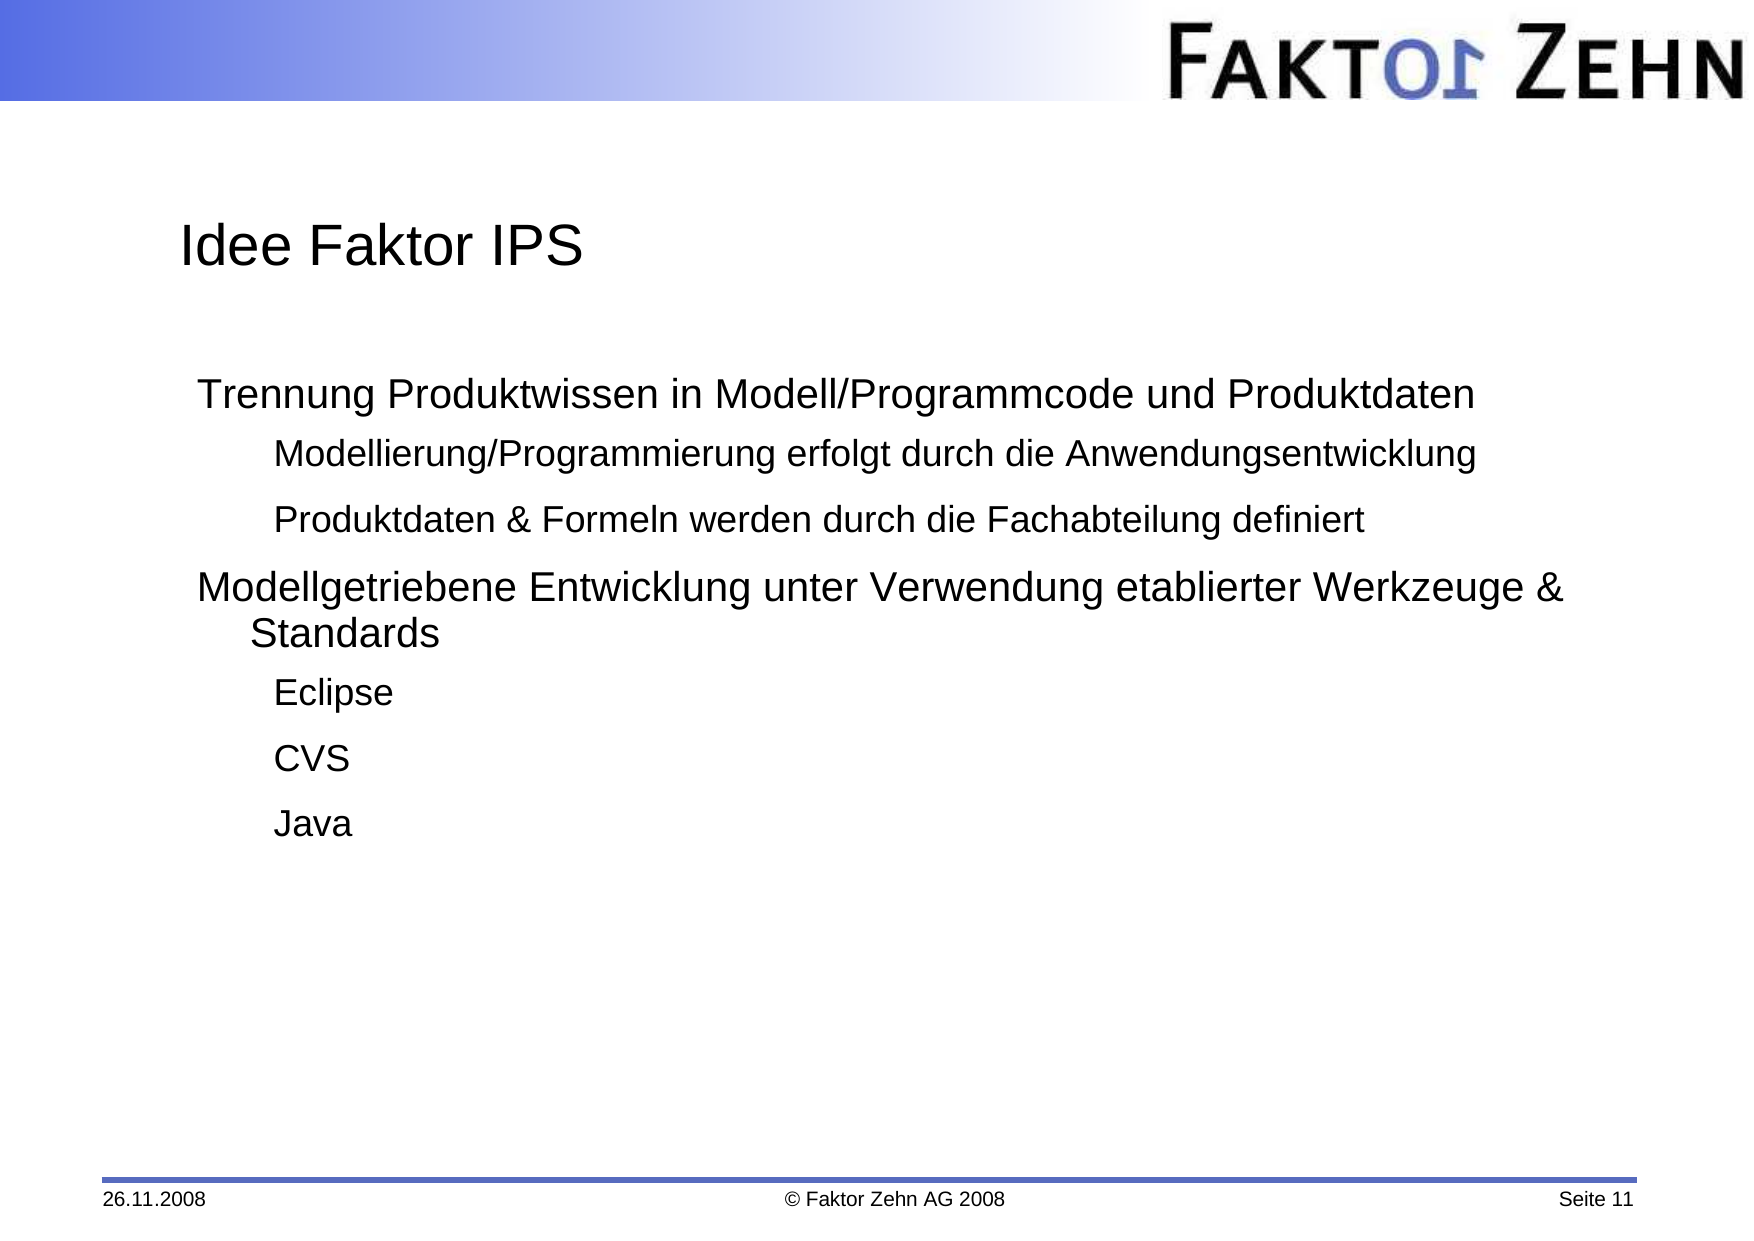

# Idee Faktor IPS
Trennung Produktwissen in Modell/Programmcode und Produktdaten
Modellierung/Programmierung erfolgt durch die Anwendungsentwicklung
Produktdaten & Formeln werden durch die Fachabteilung definiert
Modellgetriebene Entwicklung unter Verwendung etablierter Werkzeuge & Standards
Eclipse
CVS
Java